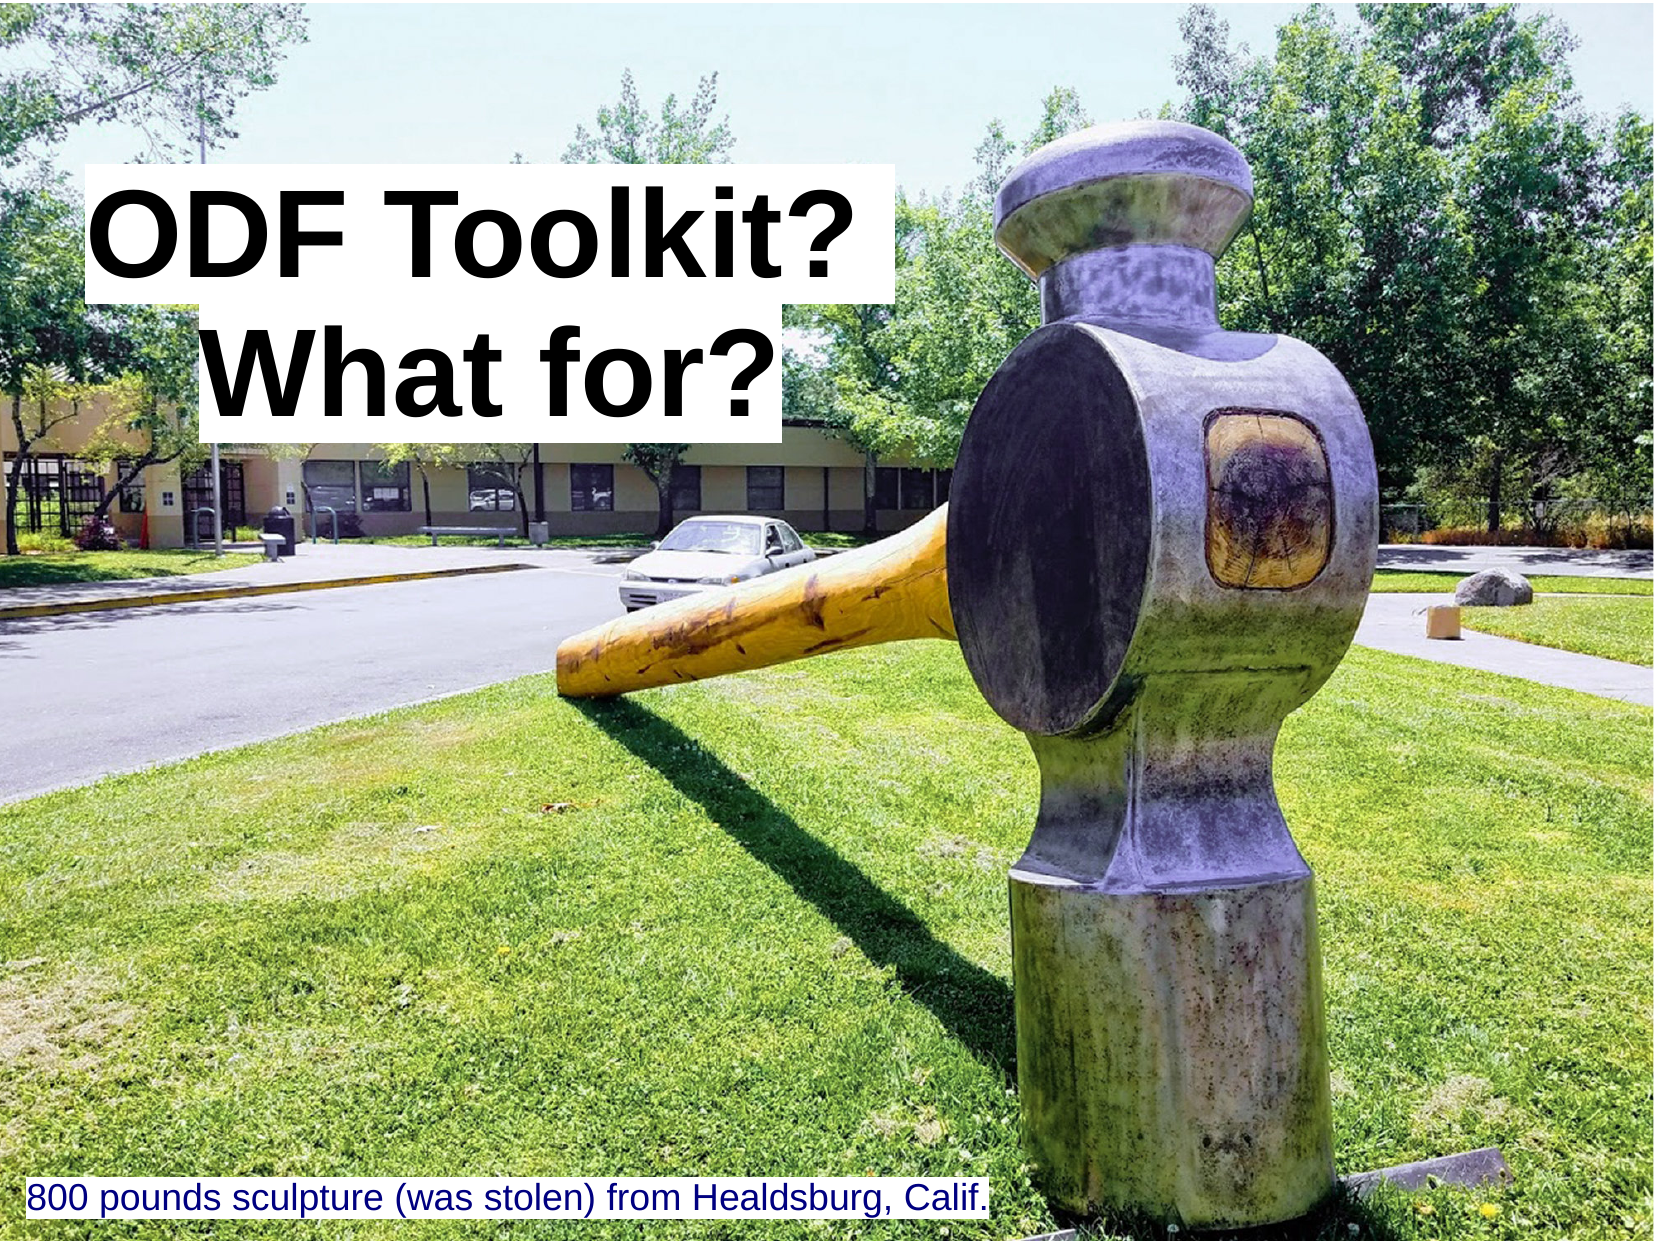

ODF Toolkit?
What for?
800 pounds sculpture (was stolen) from Healdsburg, Calif.